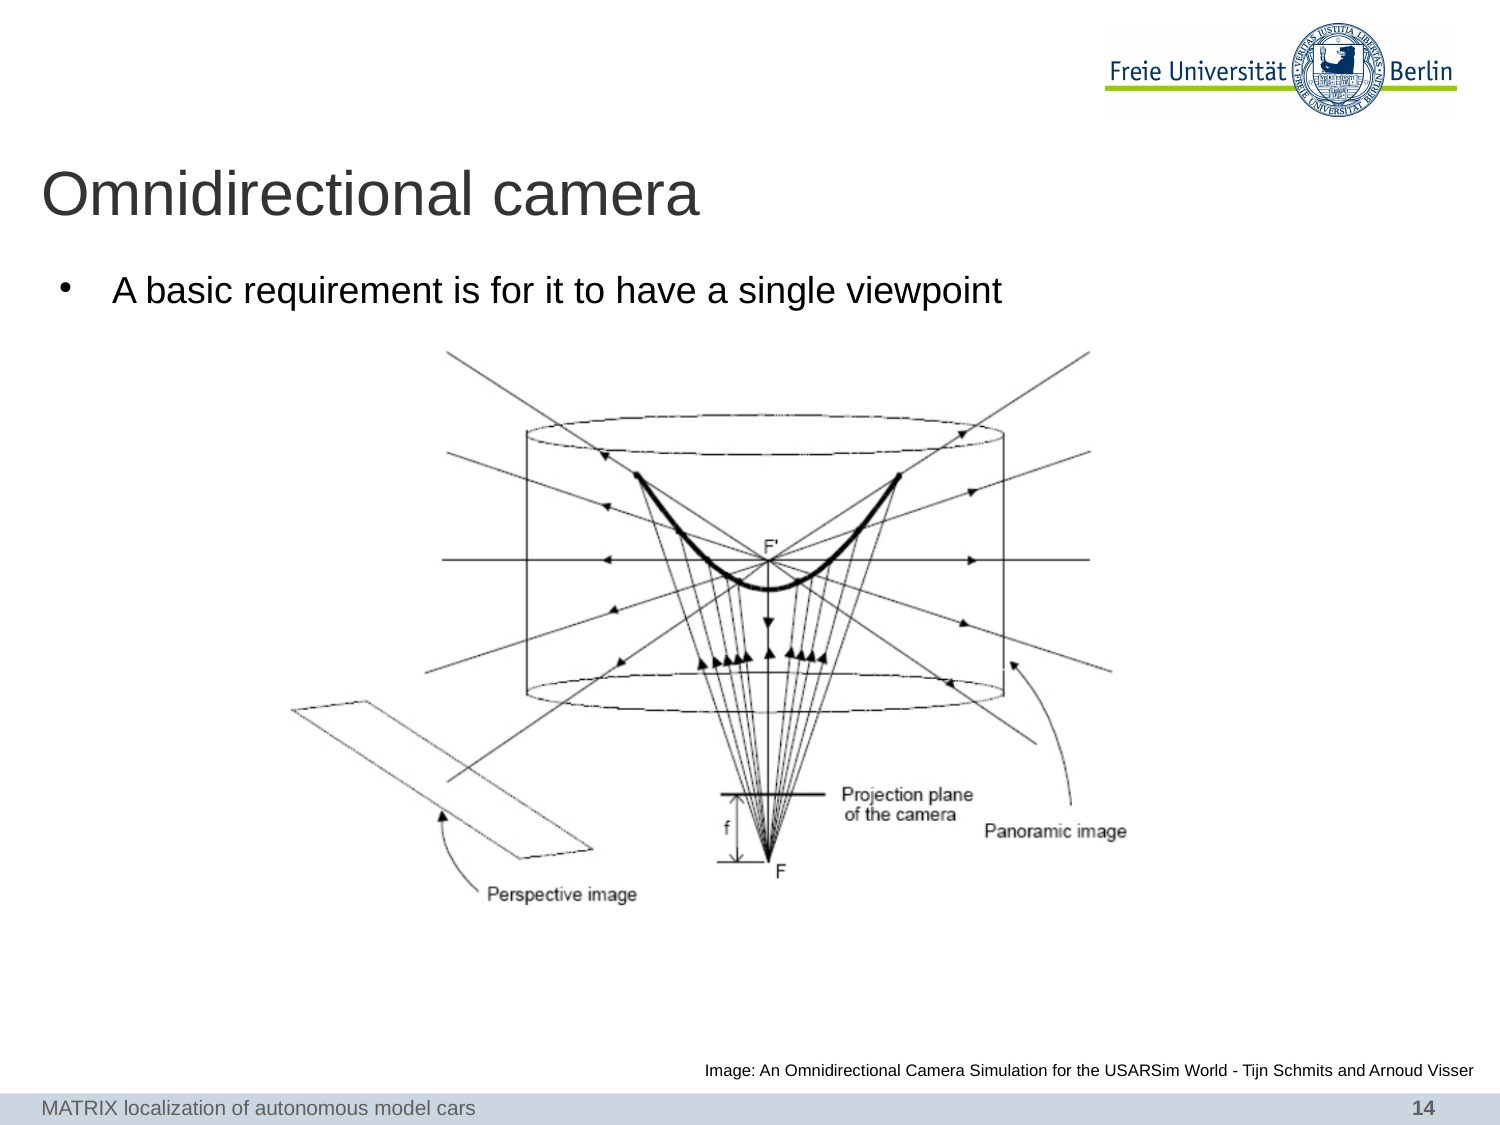

# Omnidirectional camera
A basic requirement is for it to have a single viewpoint
Image: An Omnidirectional Camera Simulation for the USARSim World - Tijn Schmits and Arnoud Visser
MATRIX localization of autonomous model cars